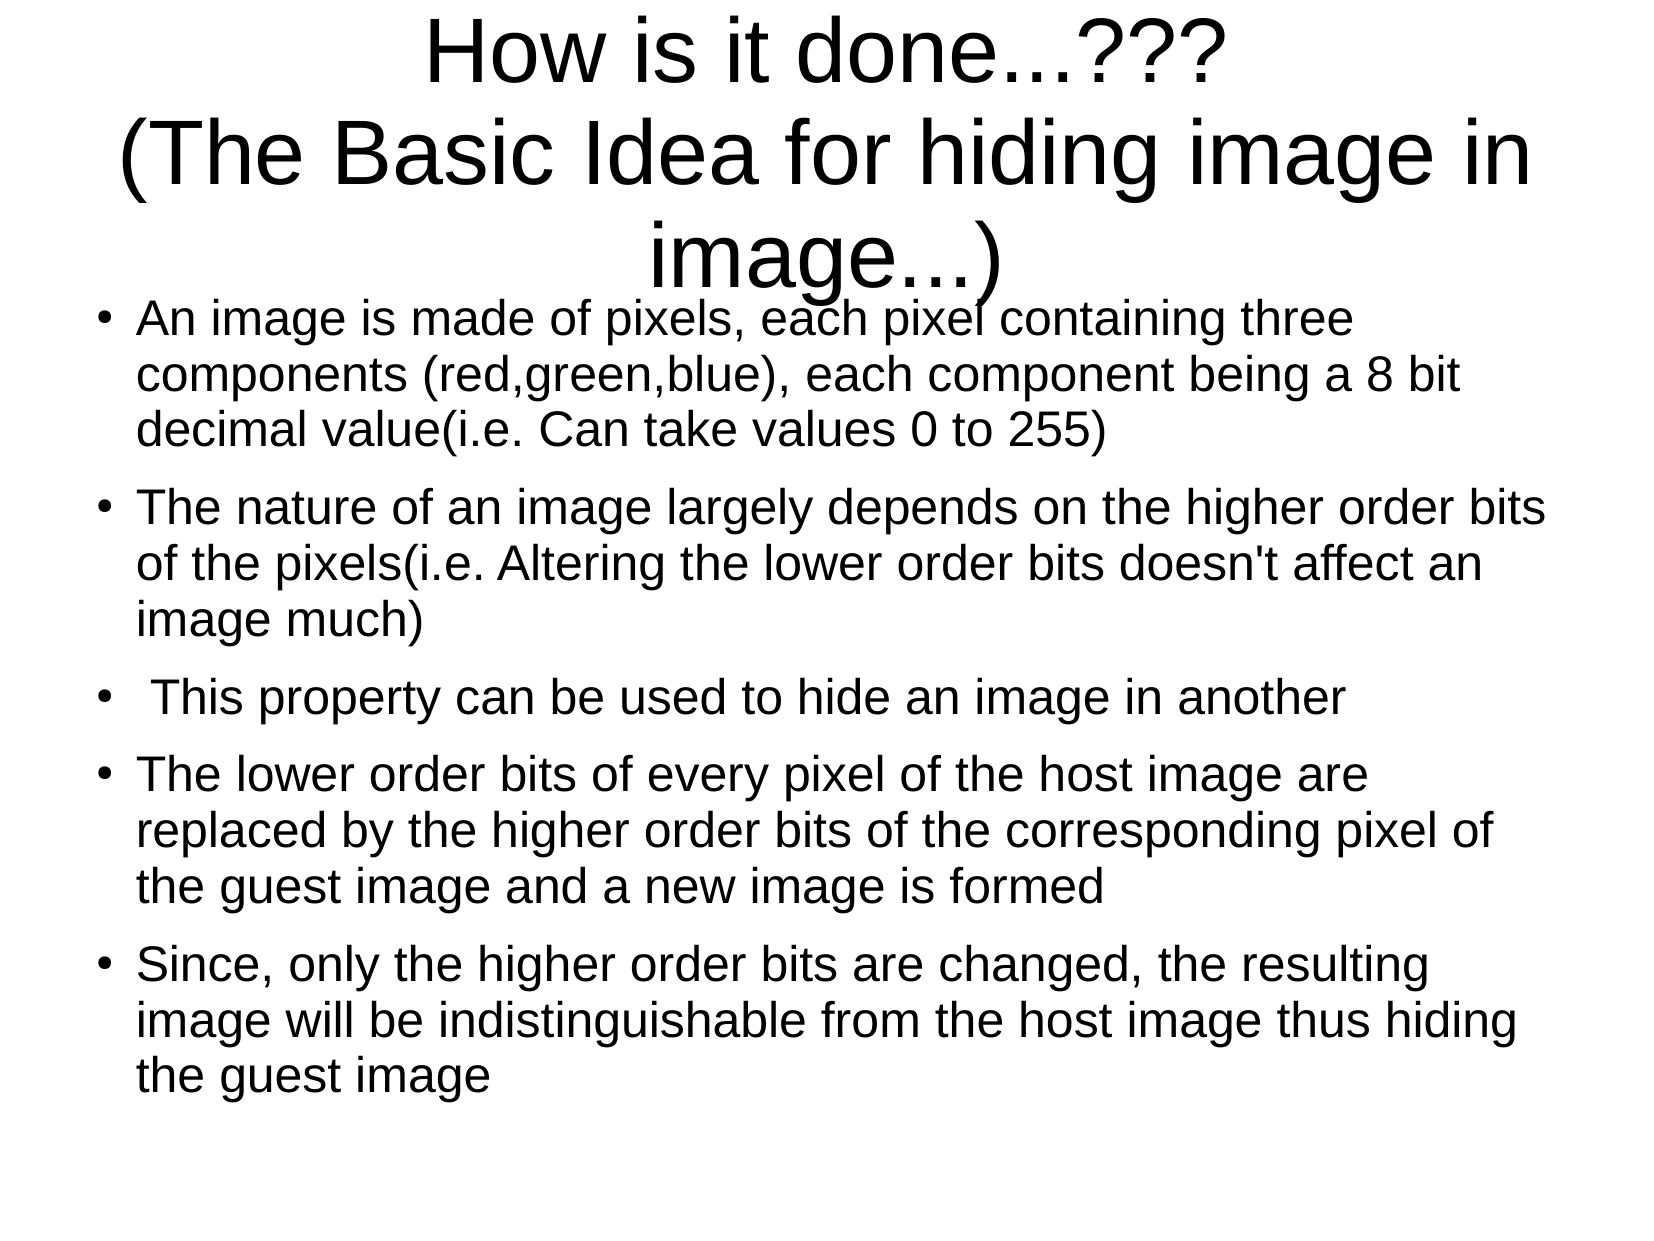

# How is it done...??? (The Basic Idea for hiding image in image...)
An image is made of pixels, each pixel containing three components (red,green,blue), each component being a 8 bit decimal value(i.e. Can take values 0 to 255)
The nature of an image largely depends on the higher order bits of the pixels(i.e. Altering the lower order bits doesn't affect an image much)
 This property can be used to hide an image in another
The lower order bits of every pixel of the host image are replaced by the higher order bits of the corresponding pixel of the guest image and a new image is formed
Since, only the higher order bits are changed, the resulting image will be indistinguishable from the host image thus hiding the guest image